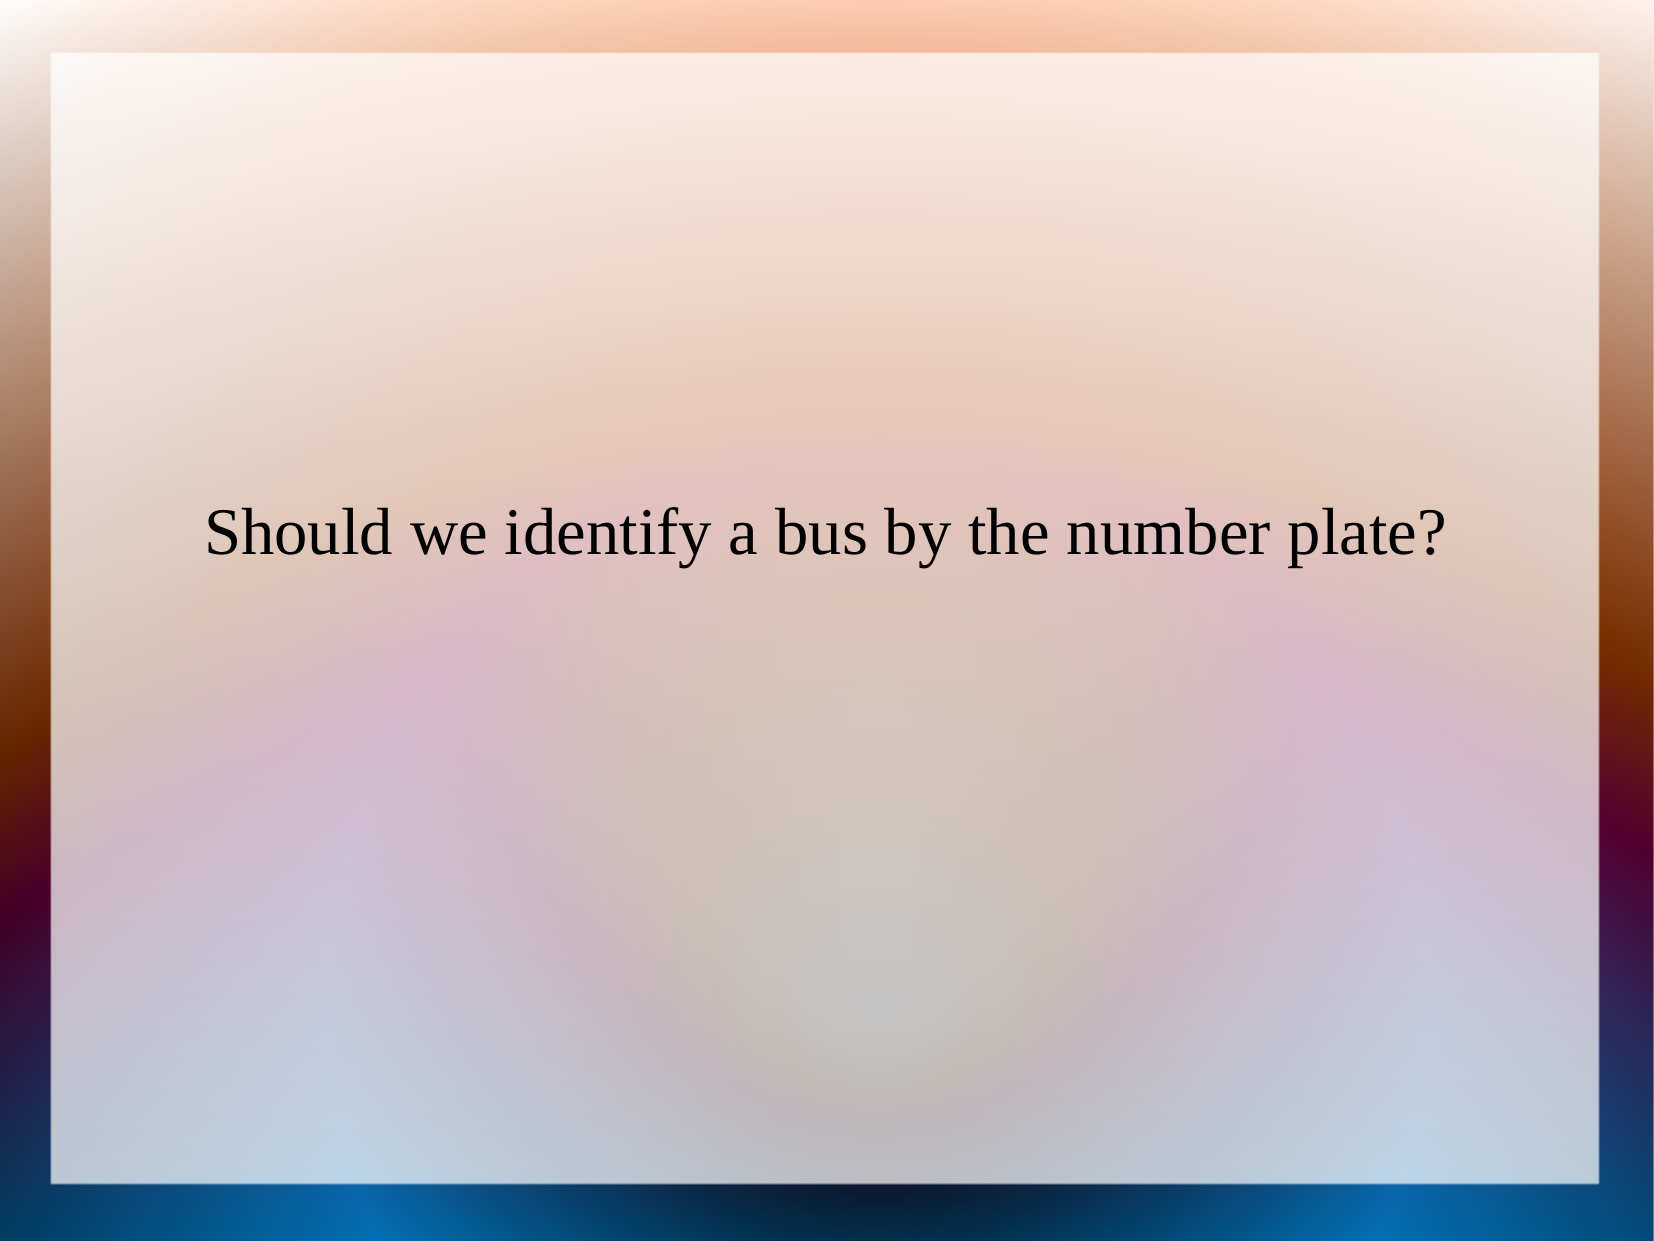

# Should we identify a bus by the number plate?